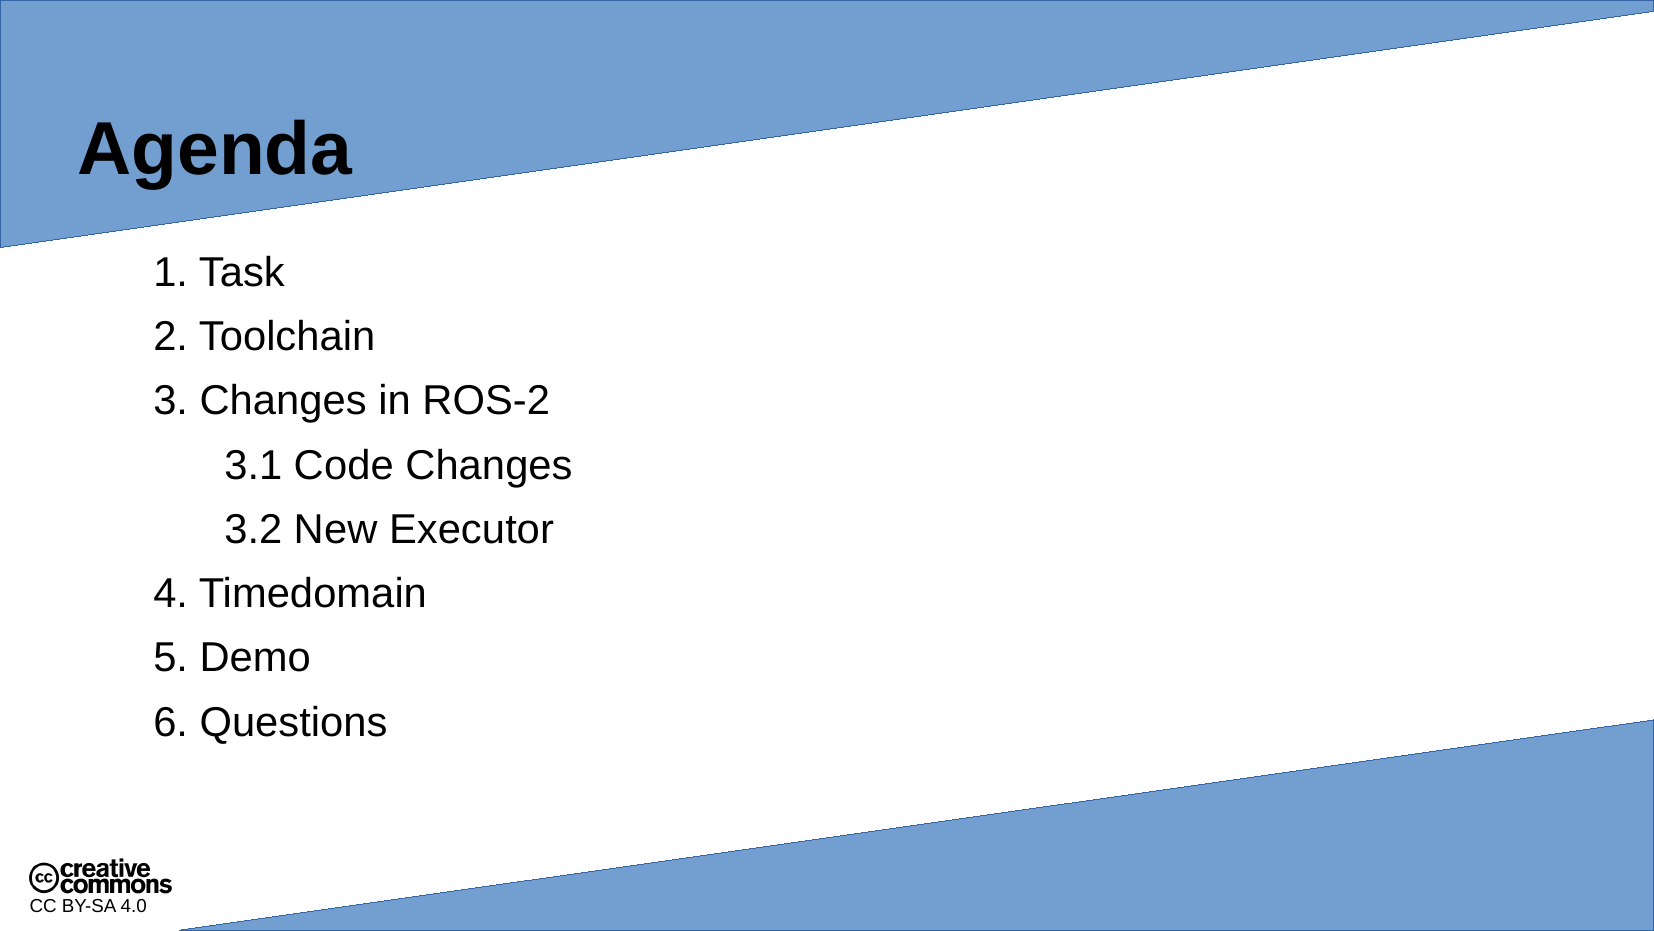

# Agenda
1. Task
2. Toolchain
3. Changes in ROS-2
3.1 Code Changes
3.2 New Executor
4. Timedomain
5. Demo
6. Questions